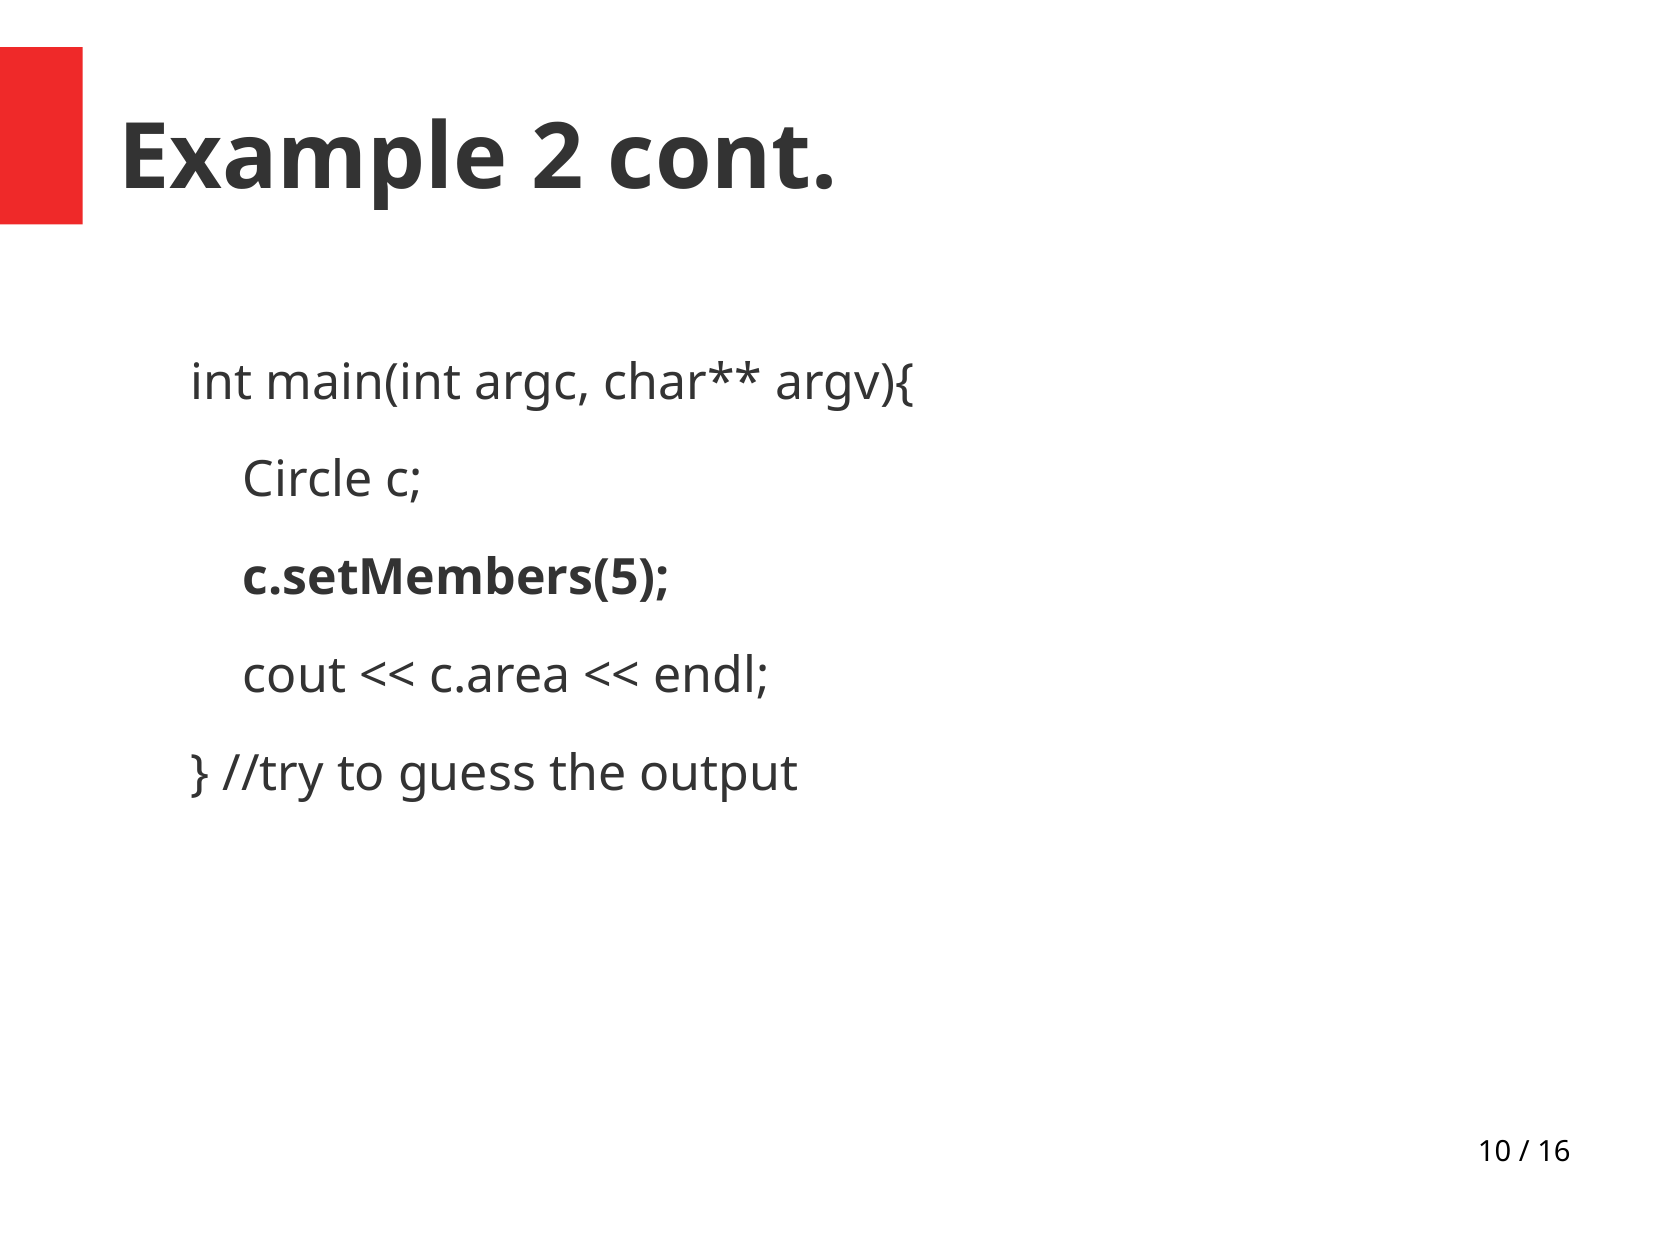

# Example 2 cont.
int main(int argc, char** argv){
 Circle c;
 c.setMembers(5);
 cout << c.area << endl;
} //try to guess the output
10